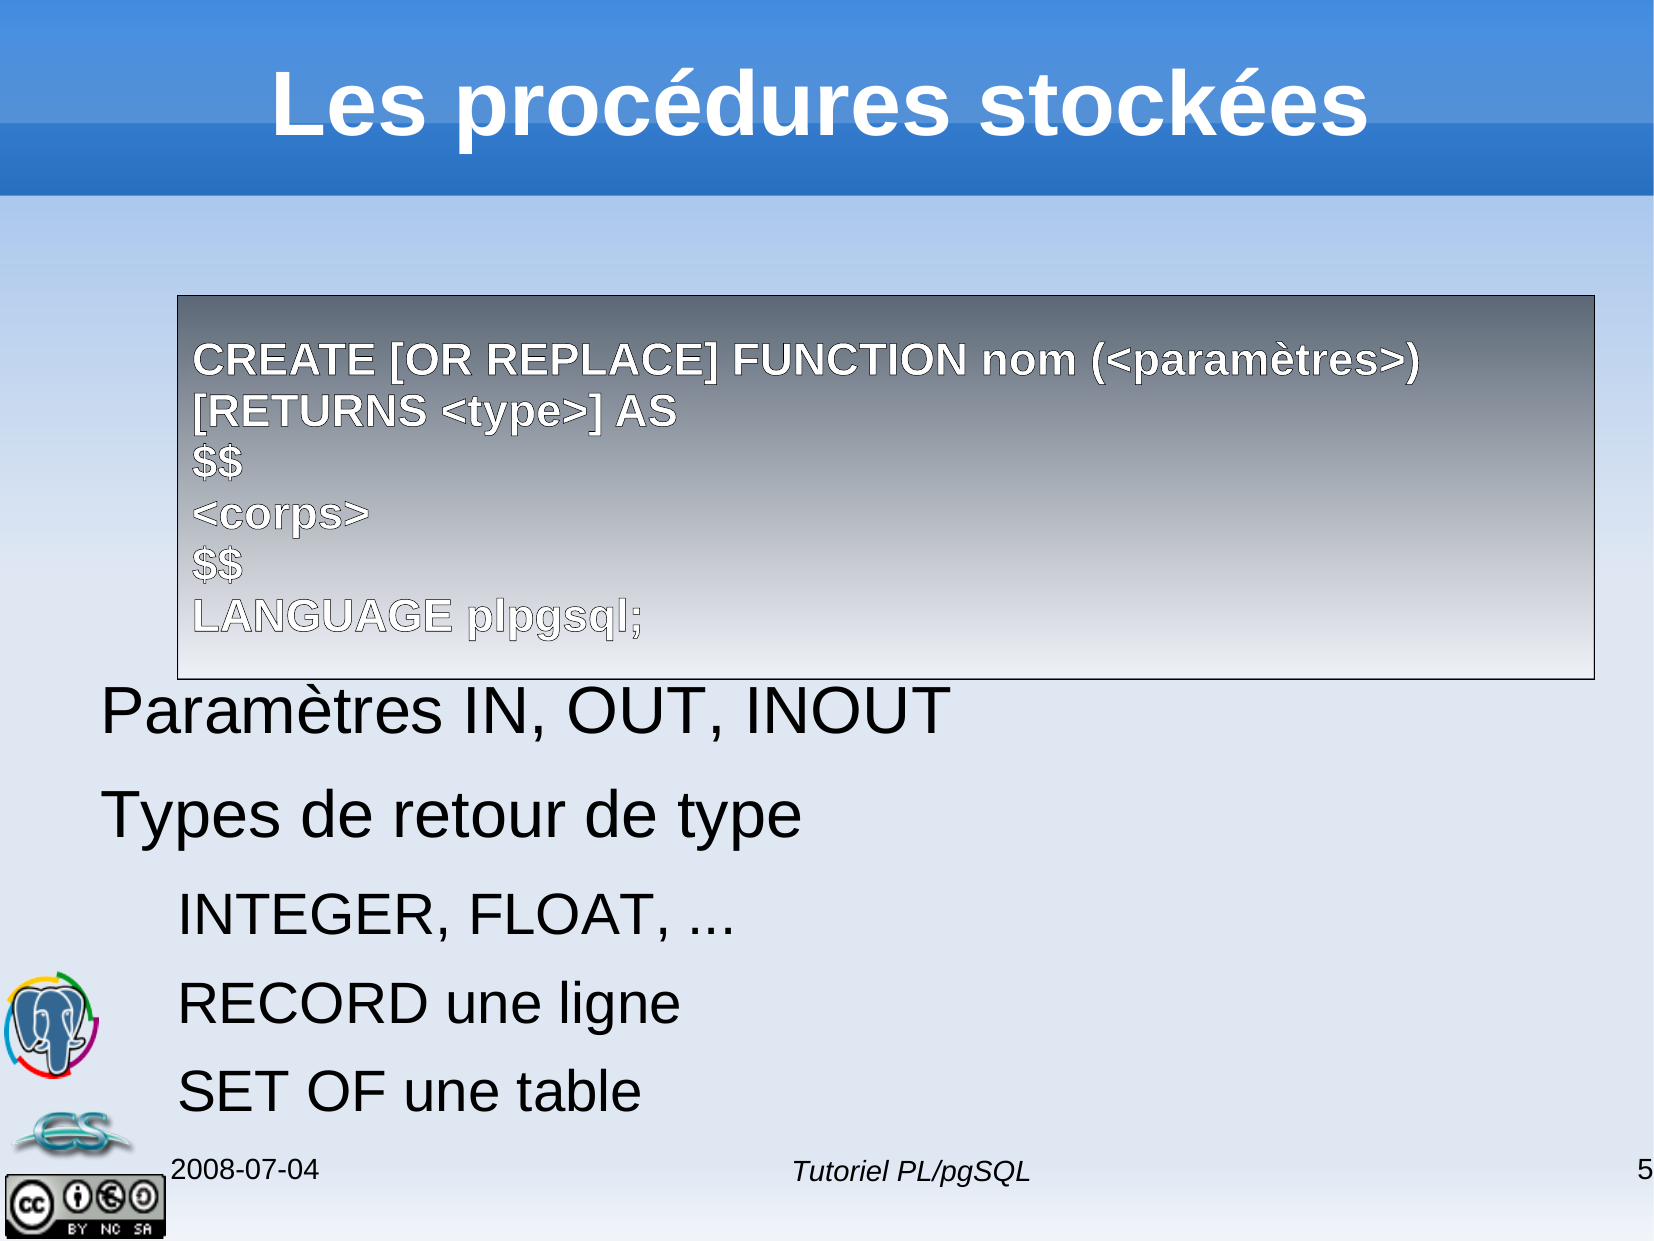

# Les procédures stockées
CREATE [OR REPLACE] FUNCTION nom (<paramètres>)
[RETURNS <type>] AS
$$
<corps>
$$
LANGUAGE plpgsql;
Paramètres IN, OUT, INOUT
Types de retour de type
INTEGER, FLOAT, ...
RECORD une ligne
SET OF une table
2008-07-04
5
Tutoriel PL/pgSQL